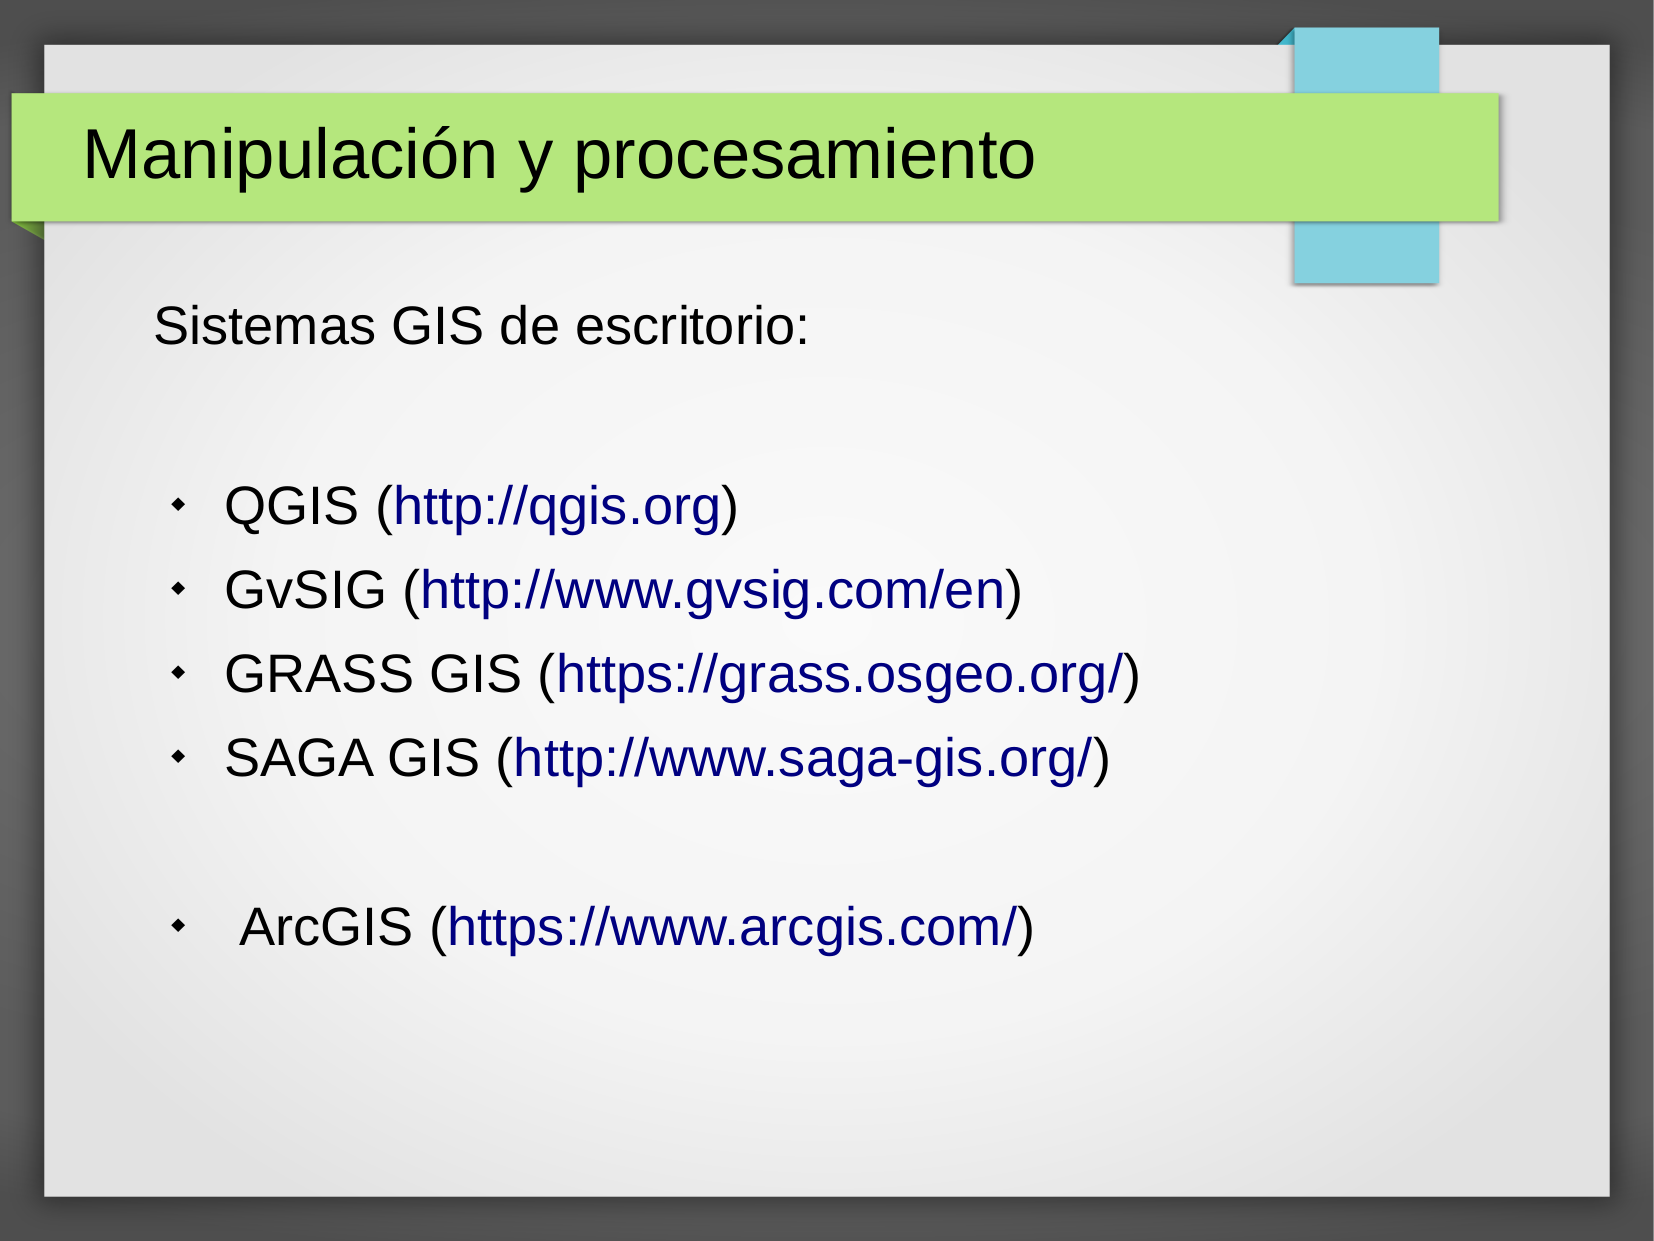

# Manipulación y procesamiento
Sistemas GIS de escritorio:
QGIS (http://qgis.org)
GvSIG (http://www.gvsig.com/en)
GRASS GIS (https://grass.osgeo.org/)
SAGA GIS (http://www.saga-gis.org/)
 ArcGIS (https://www.arcgis.com/)